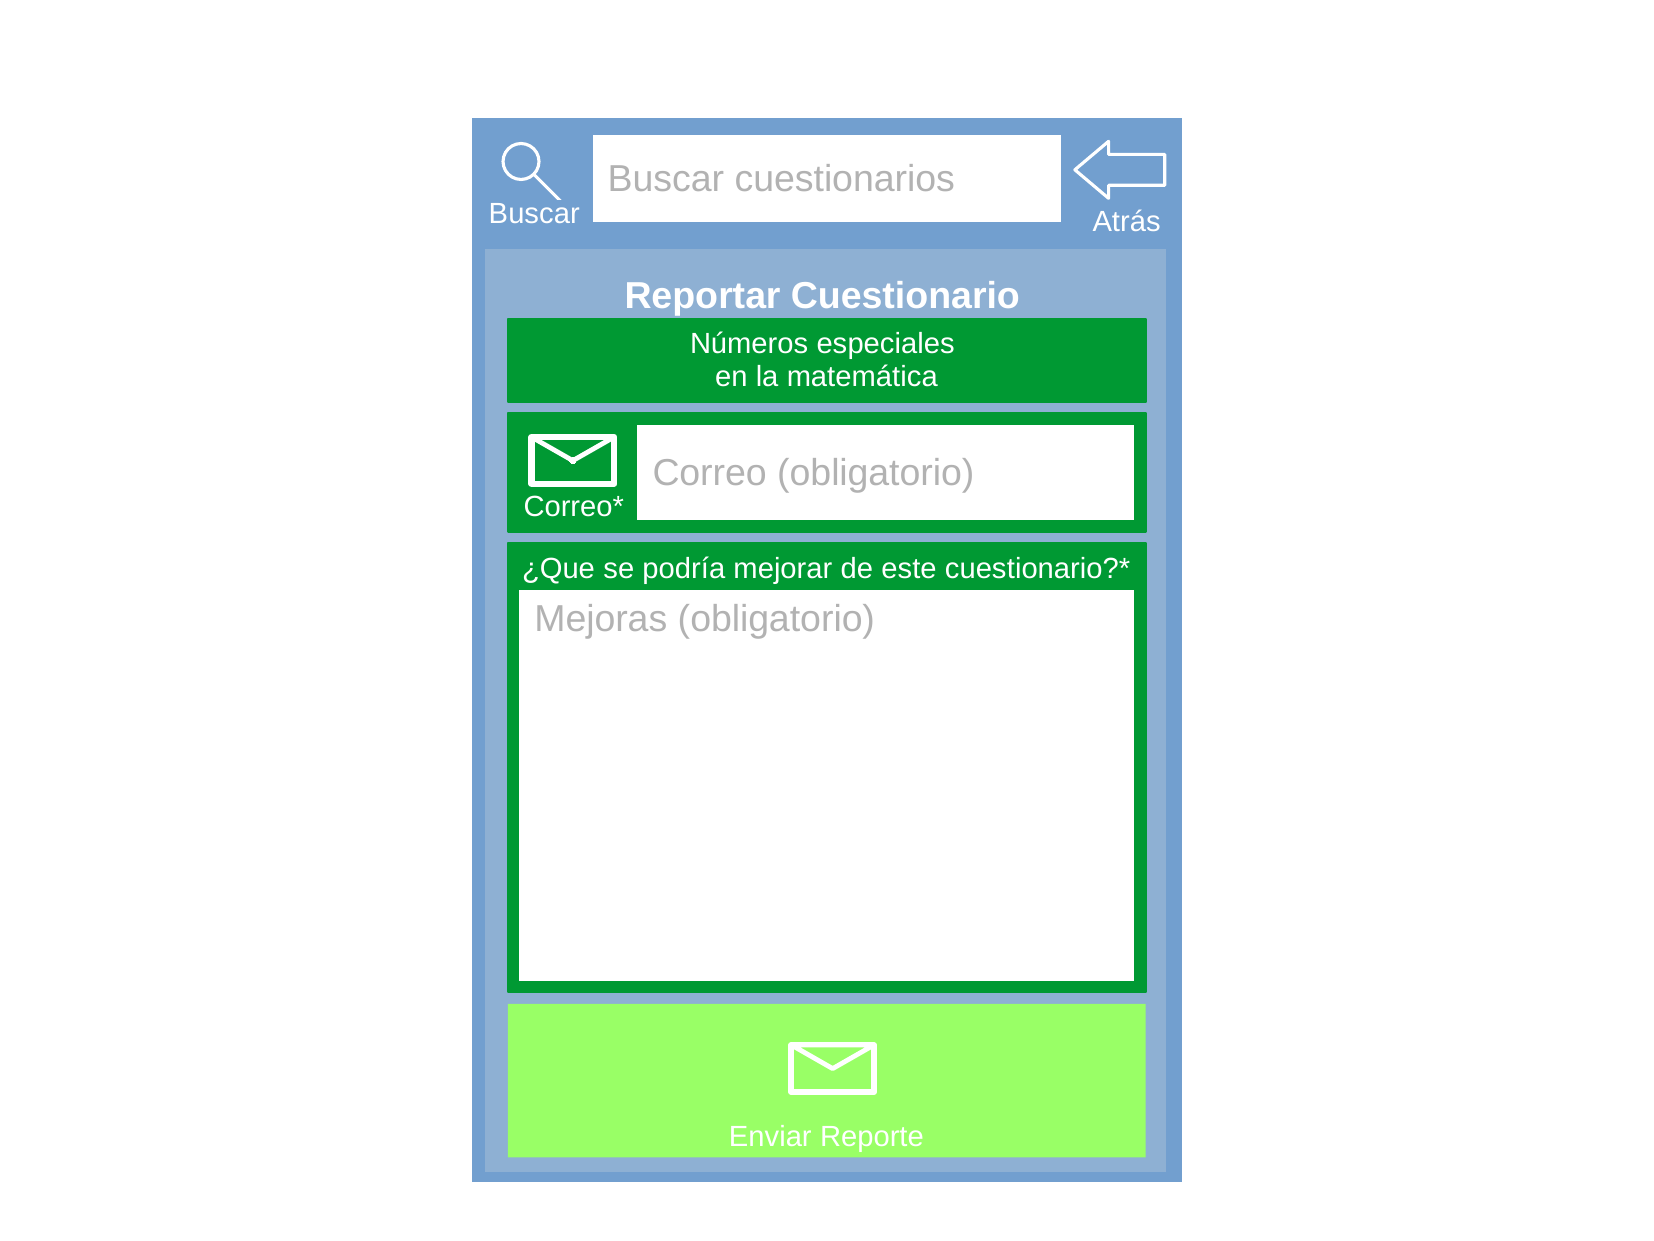

Buscar
Atrás
Buscar cuestionarios
Reportar Cuestionario
Números especiales
en la matemática
Correo*
Correo (obligatorio)
¿Que se podría mejorar de este cuestionario?*
Mejoras (obligatorio)
Enviar Reporte